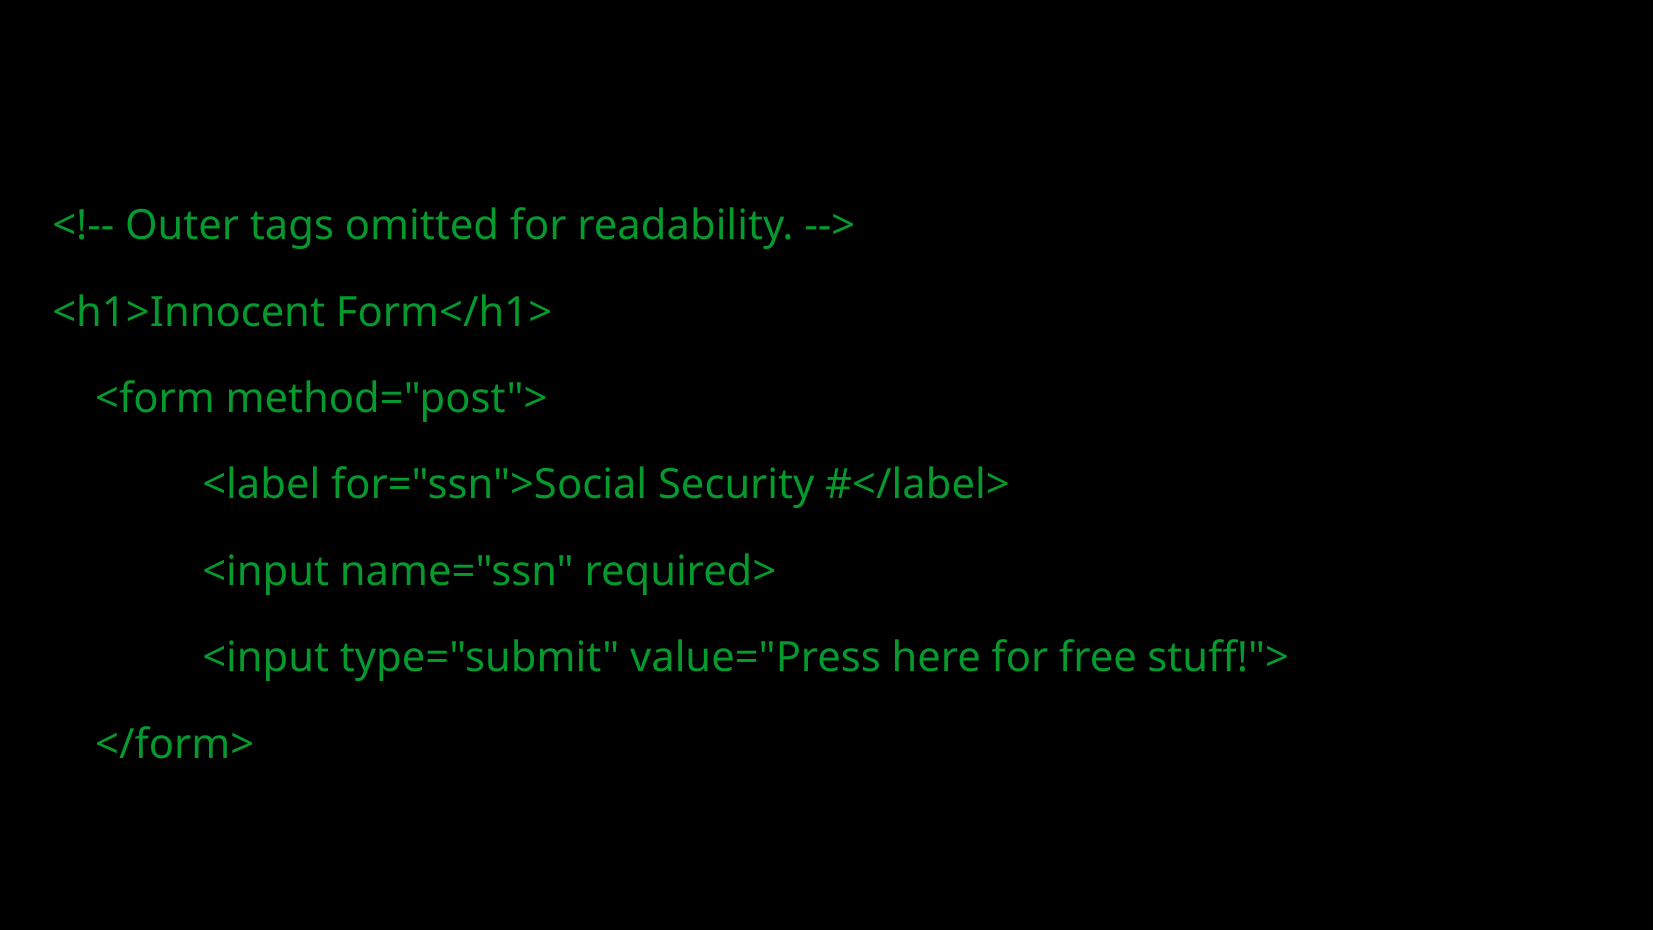

<!-- Outer tags omitted for readability. -->
<h1>Innocent Form</h1>
 <form method="post">
		<label for="ssn">Social Security #</label>
 		<input name="ssn" required>
		<input type="submit" value="Press here for free stuff!">
 </form>